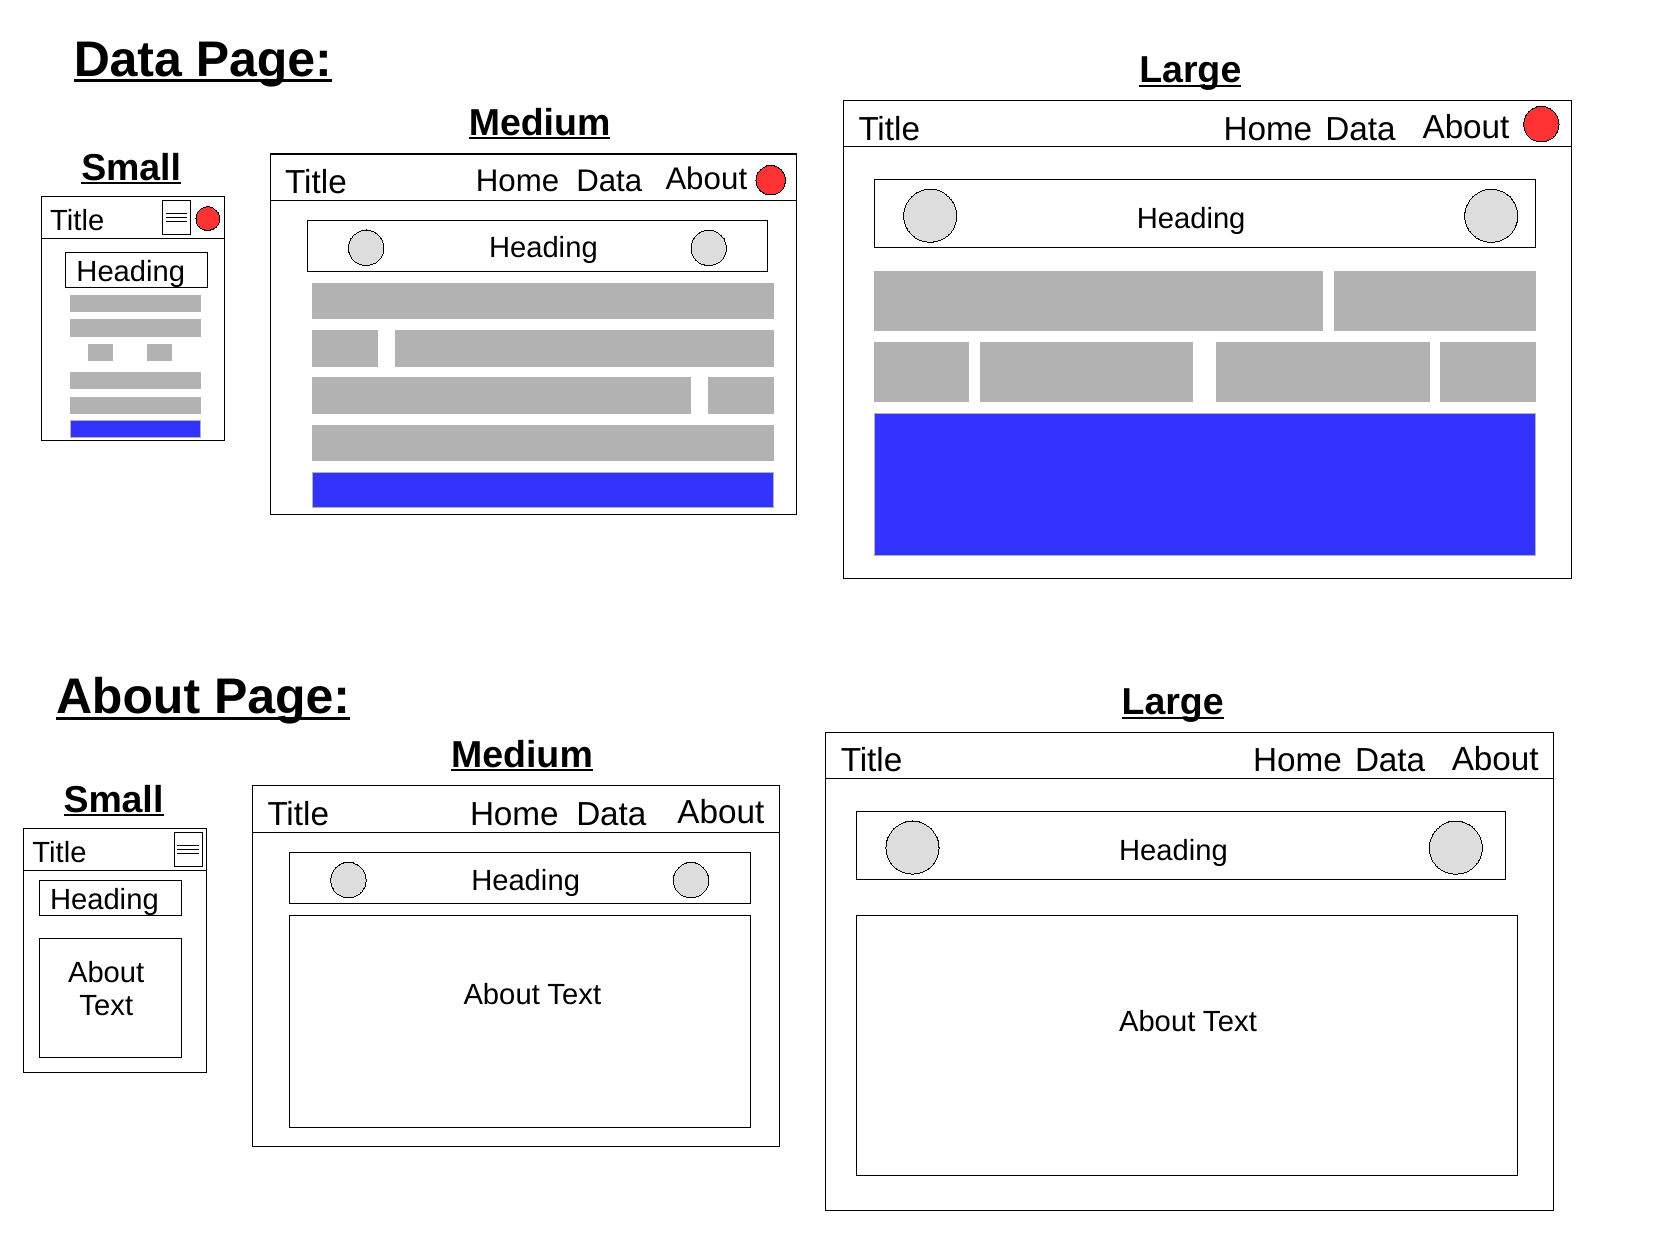

Data Page:
Large
Medium
About
Home
Data
Title
Small
About
Title
Home
Data
Heading
Title
Heading
Heading
About Page:
Large
Medium
About
Home
Data
Title
Small
About
Home
Data
Title
Heading
Title
Heading
Heading
About Text
About Text
About Text